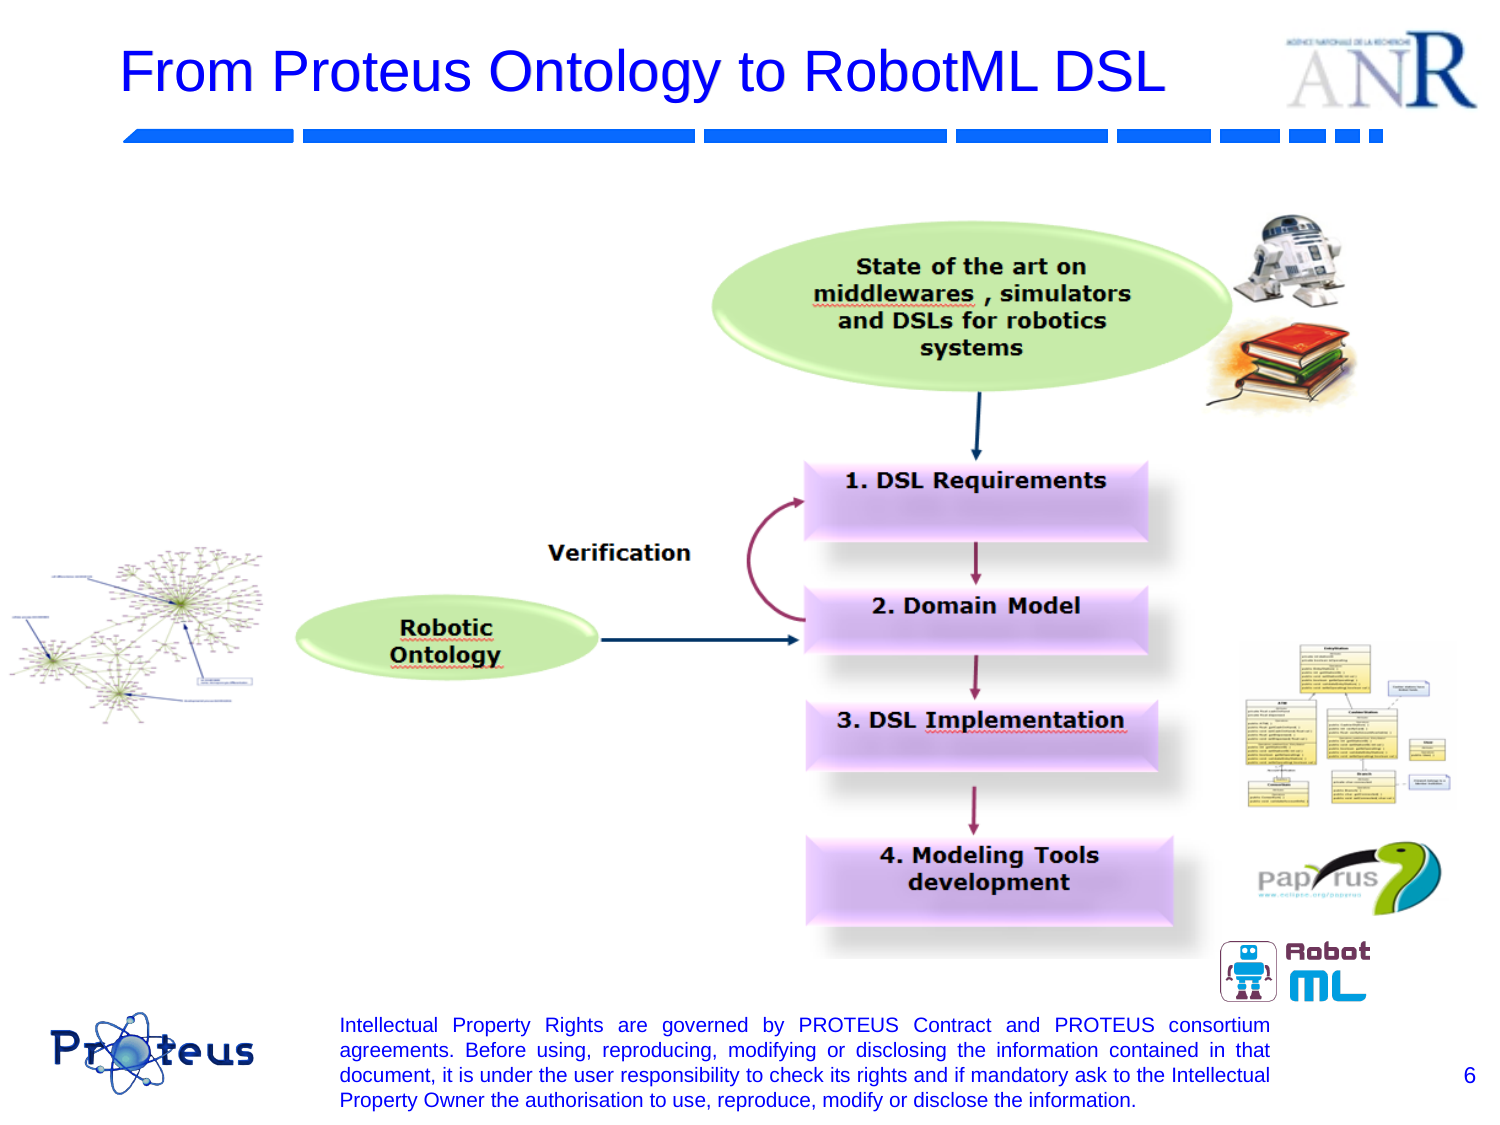

# From Proteus Ontology to RobotML DSL
6